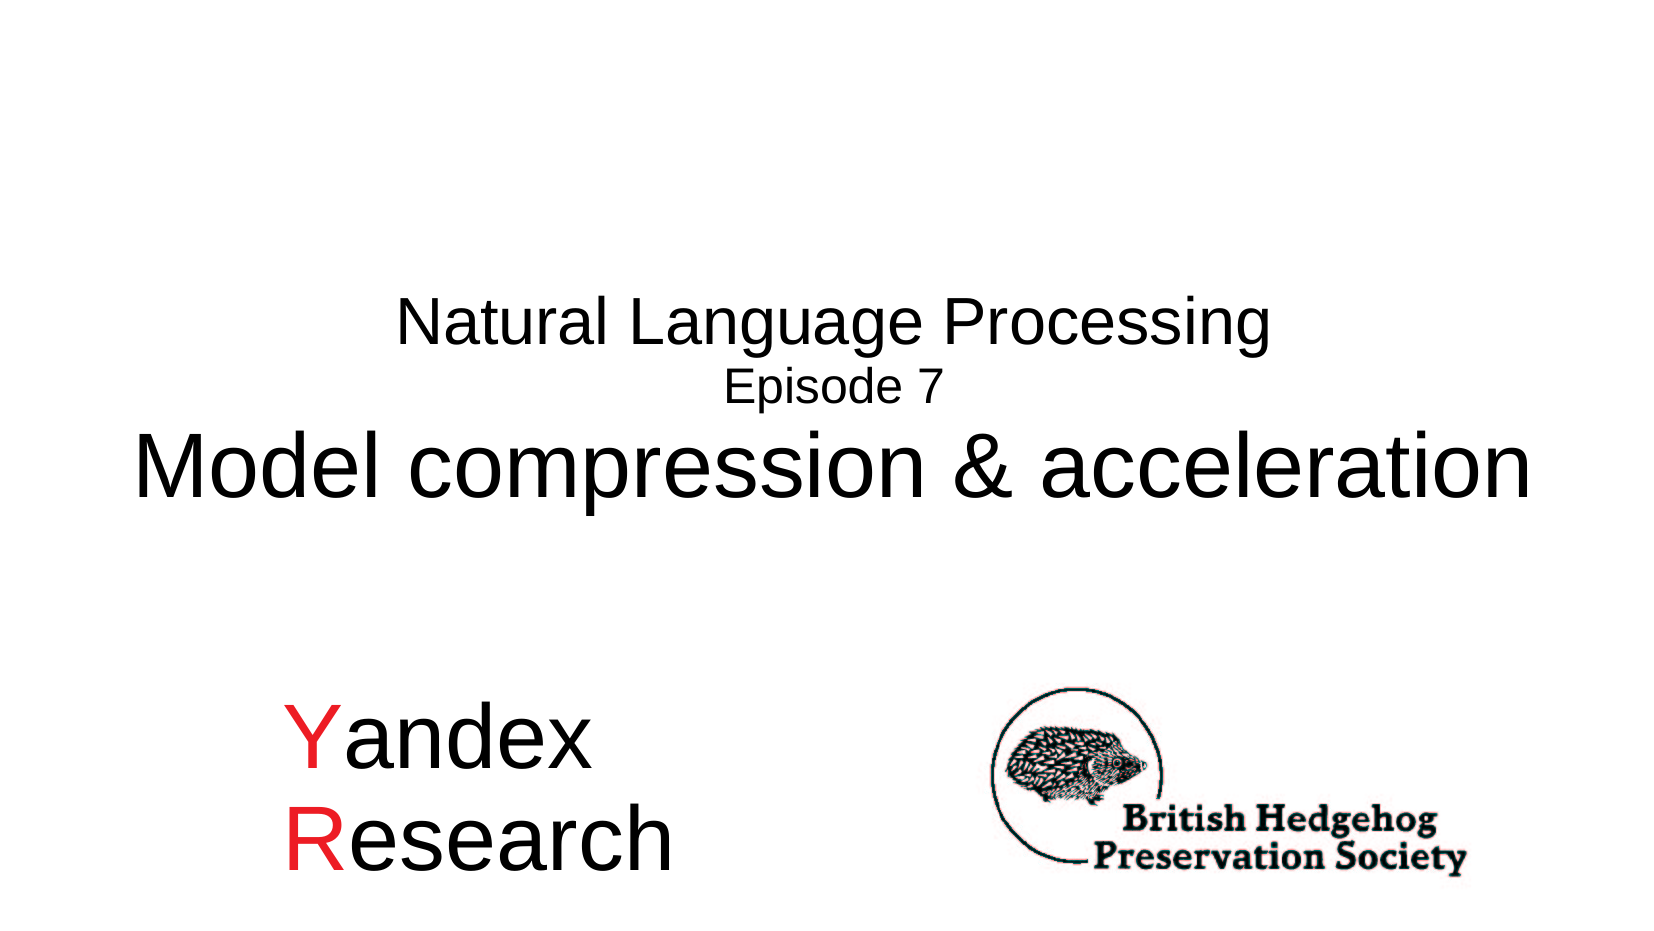

# Natural Language Processing Episode 7 Model compression & acceleration
Yandex
Research